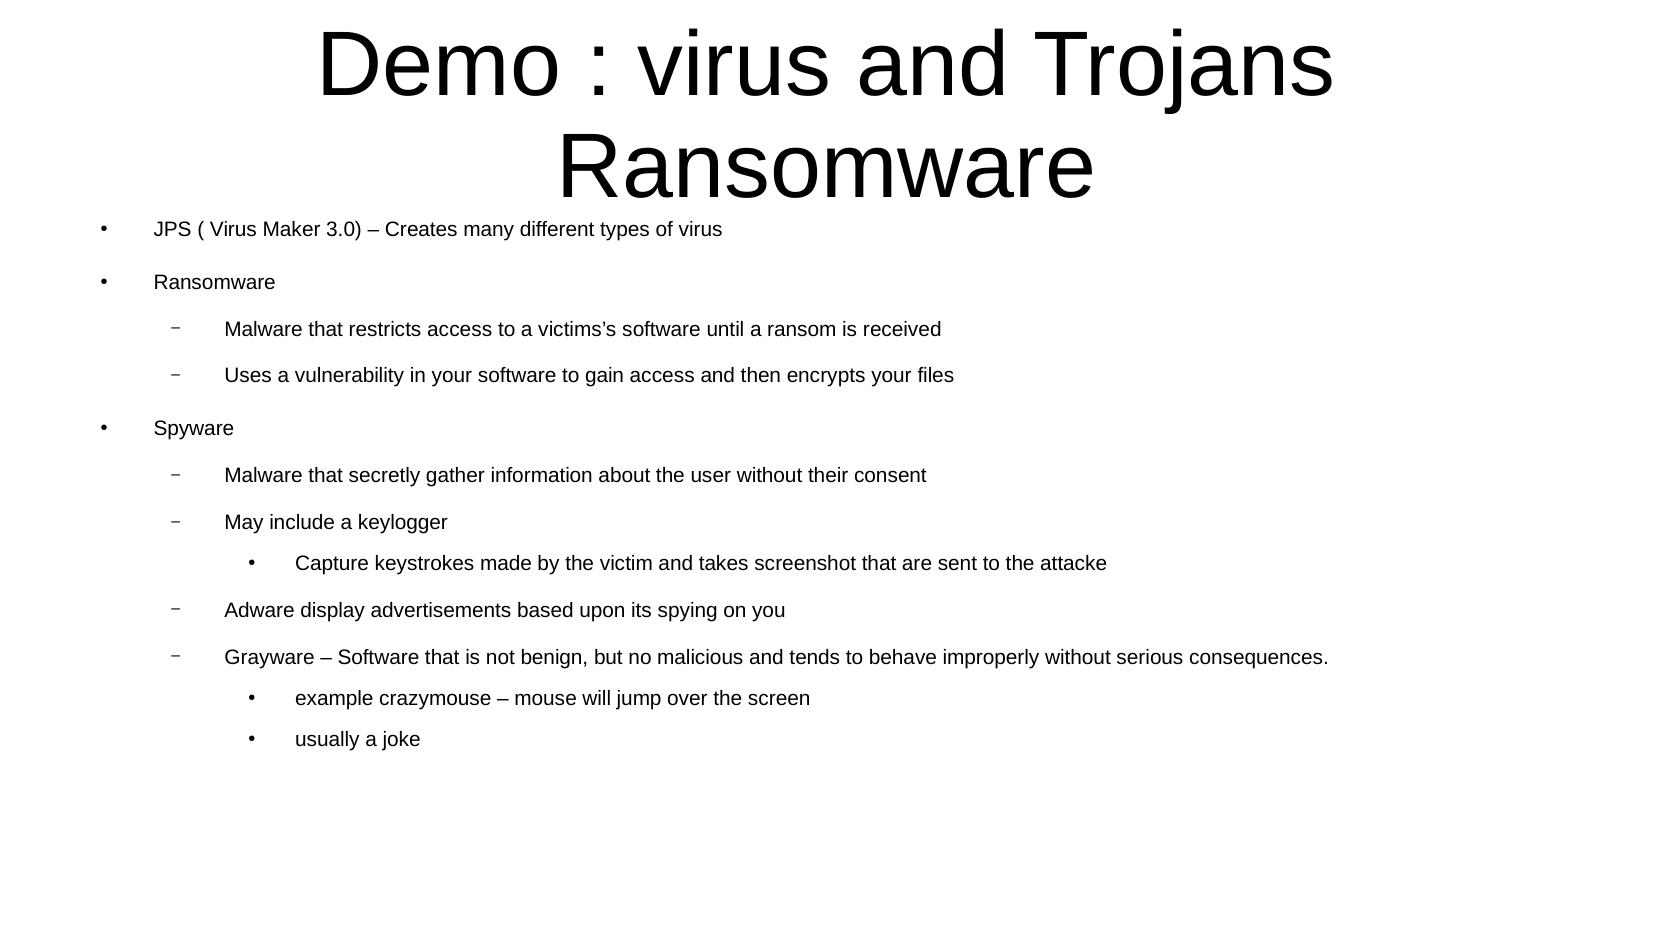

# Demo : virus and Trojans Ransomware
JPS ( Virus Maker 3.0) – Creates many different types of virus
Ransomware
Malware that restricts access to a victims’s software until a ransom is received
Uses a vulnerability in your software to gain access and then encrypts your files
Spyware
Malware that secretly gather information about the user without their consent
May include a keylogger
Capture keystrokes made by the victim and takes screenshot that are sent to the attacke
Adware display advertisements based upon its spying on you
Grayware – Software that is not benign, but no malicious and tends to behave improperly without serious consequences.
example crazymouse – mouse will jump over the screen
usually a joke